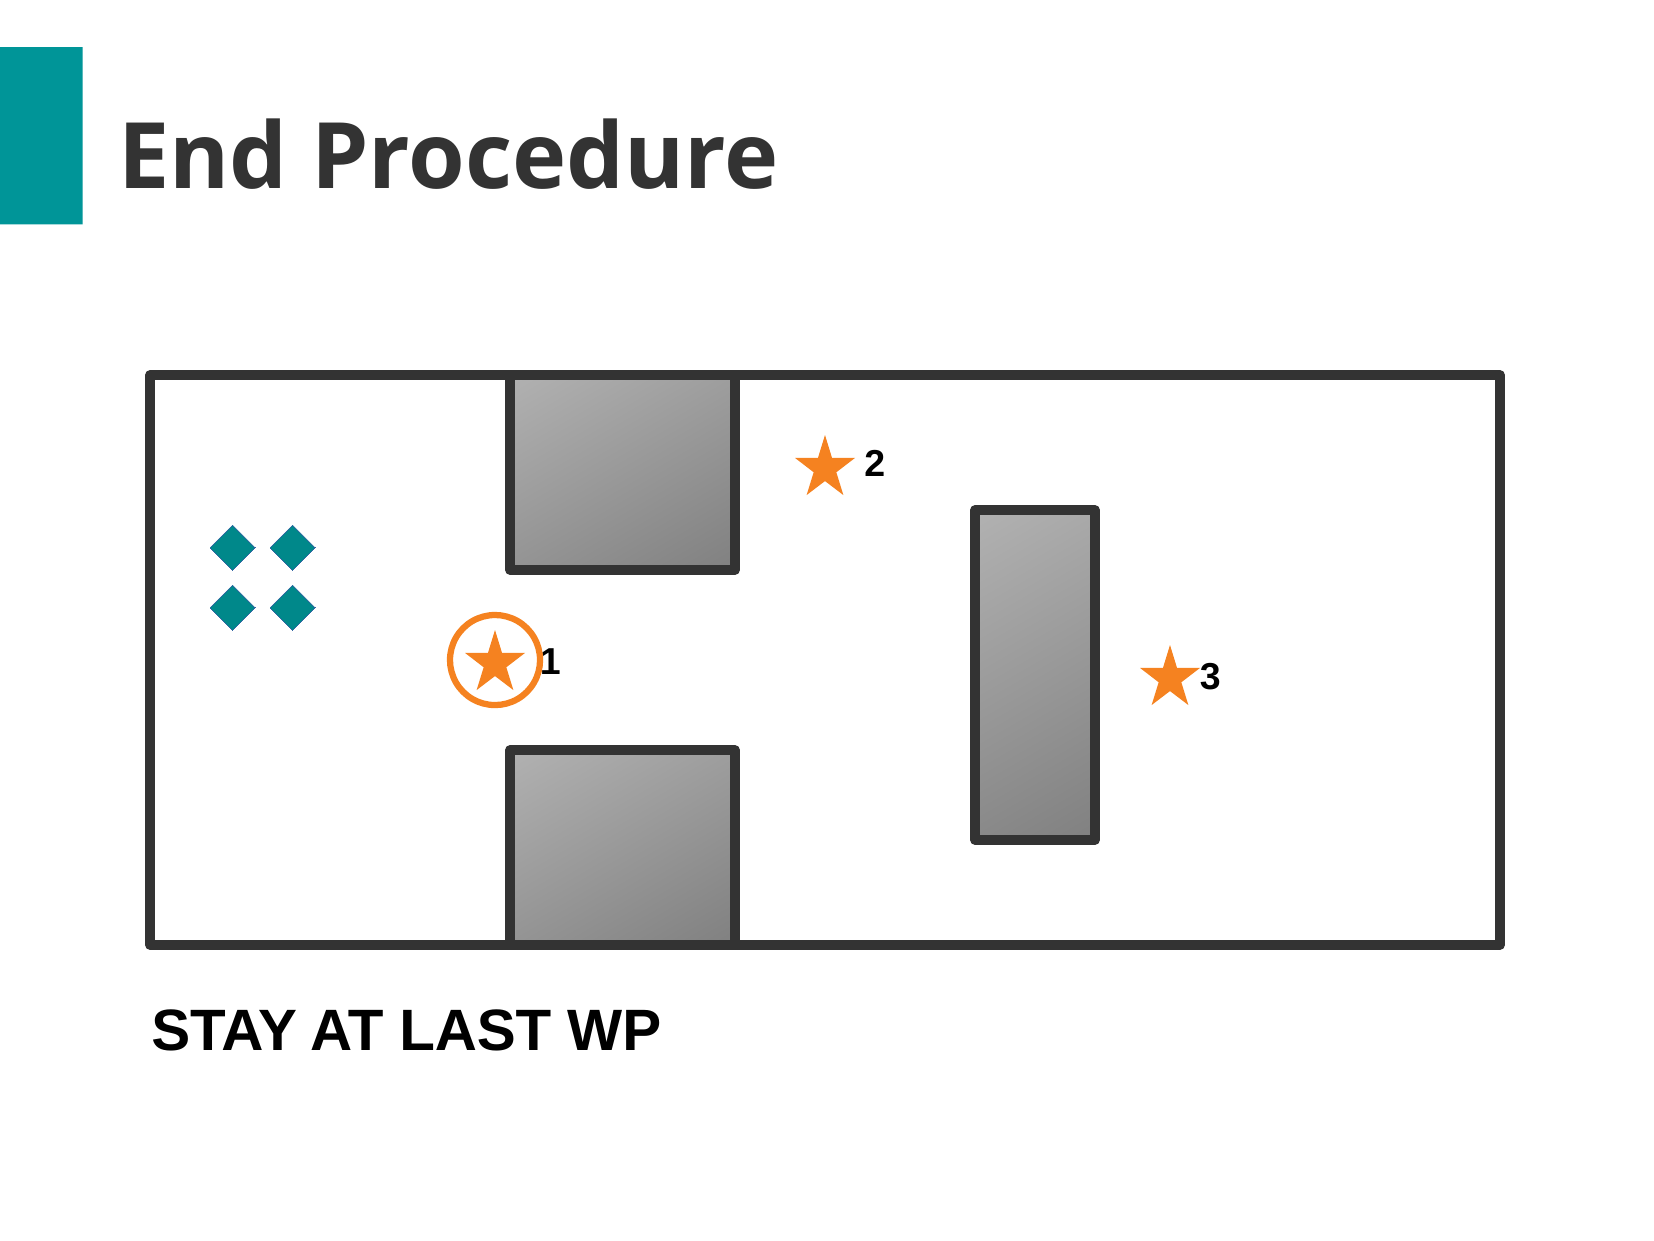

# End Procedure
2
1
3
STAY AT LAST WP